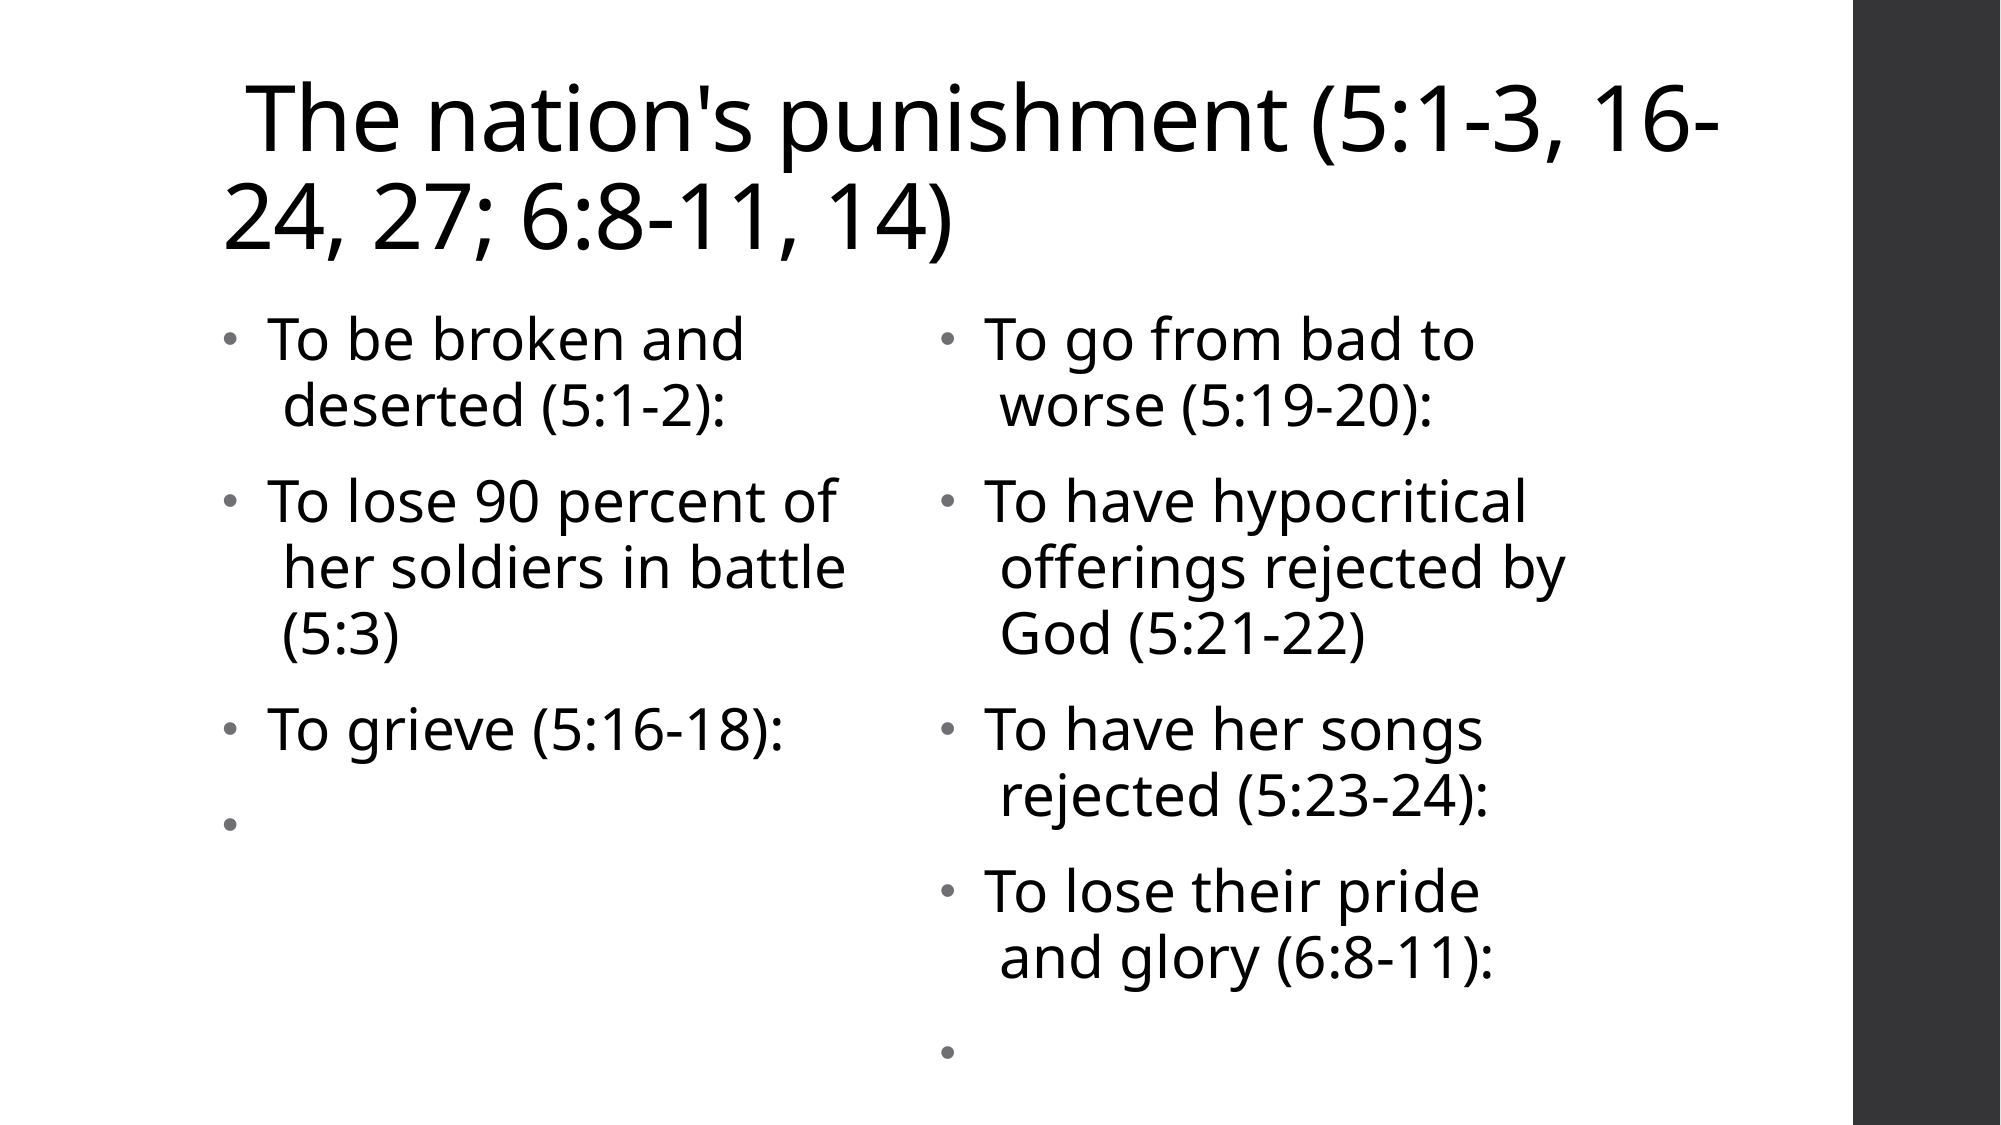

# The nation's punishment (5:1-3, 16-24, 27; 6:8-11, 14)
 To be broken and deserted (5:1-2):
 To lose 90 percent of her soldiers in battle (5:3)
 To grieve (5:16-18):
 To go from bad to worse (5:19-20):
 To have hypocritical offerings rejected by God (5:21-22)
 To have her songs rejected (5:23-24):
 To lose their pride and glory (6:8-11):